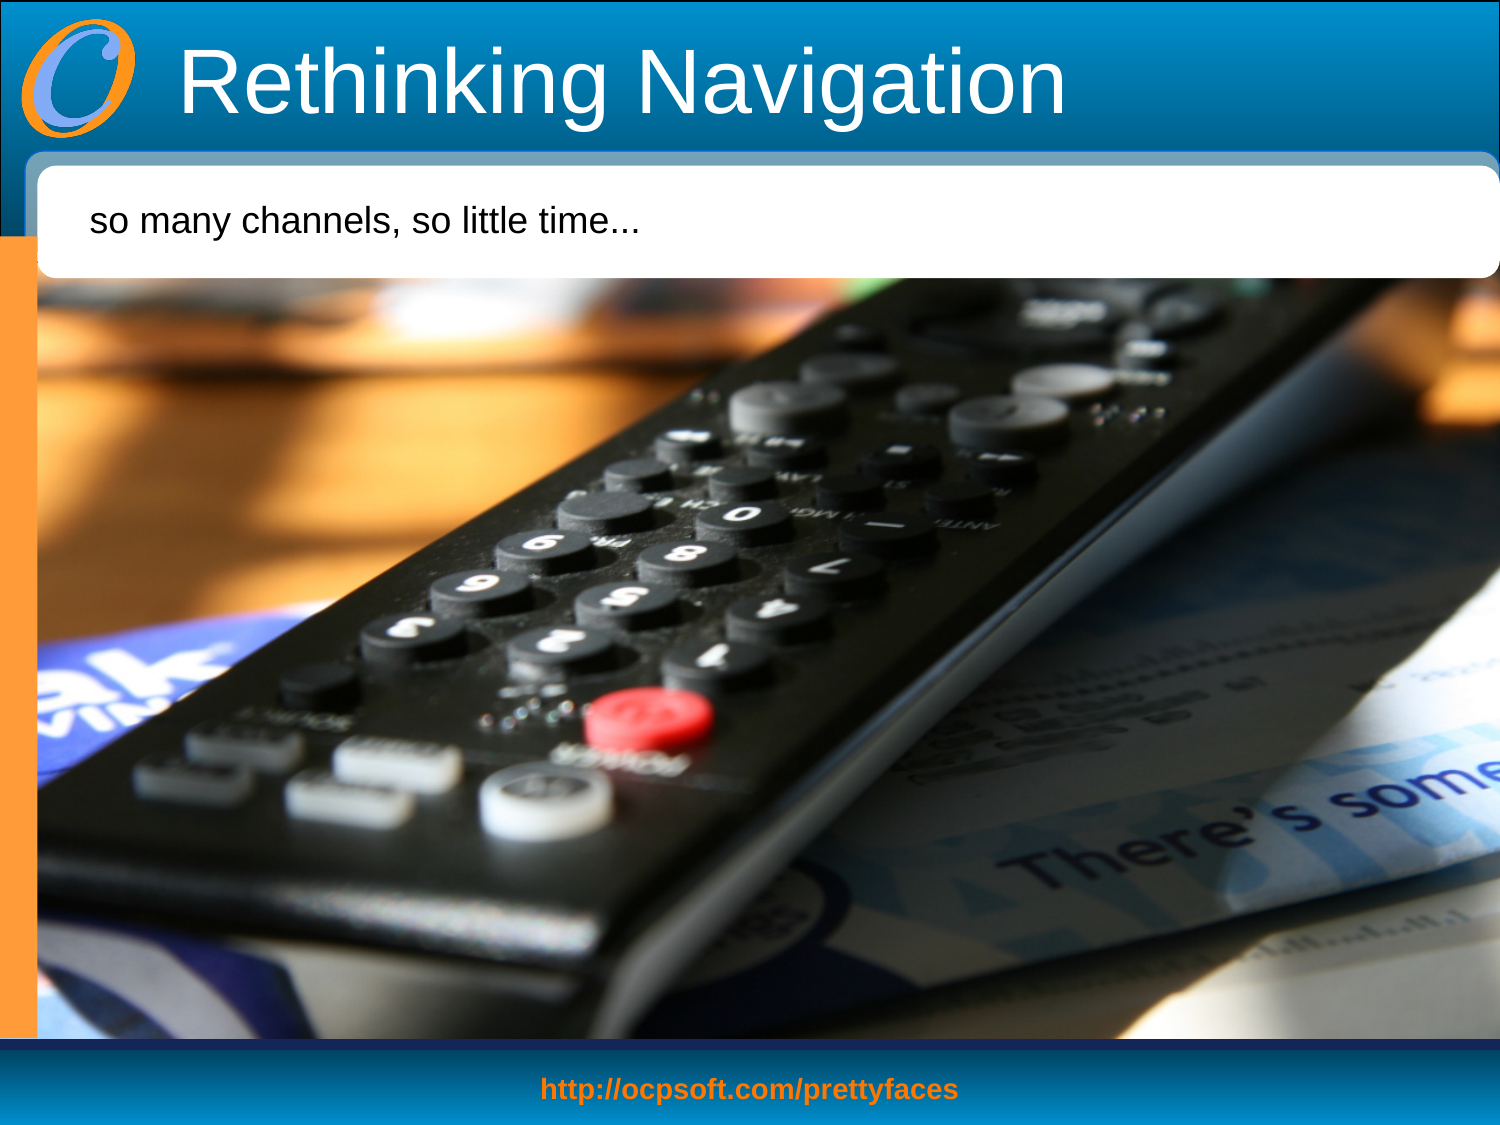

Rethinking Navigation
so many channels, so little time...
# Rethinking Navigation